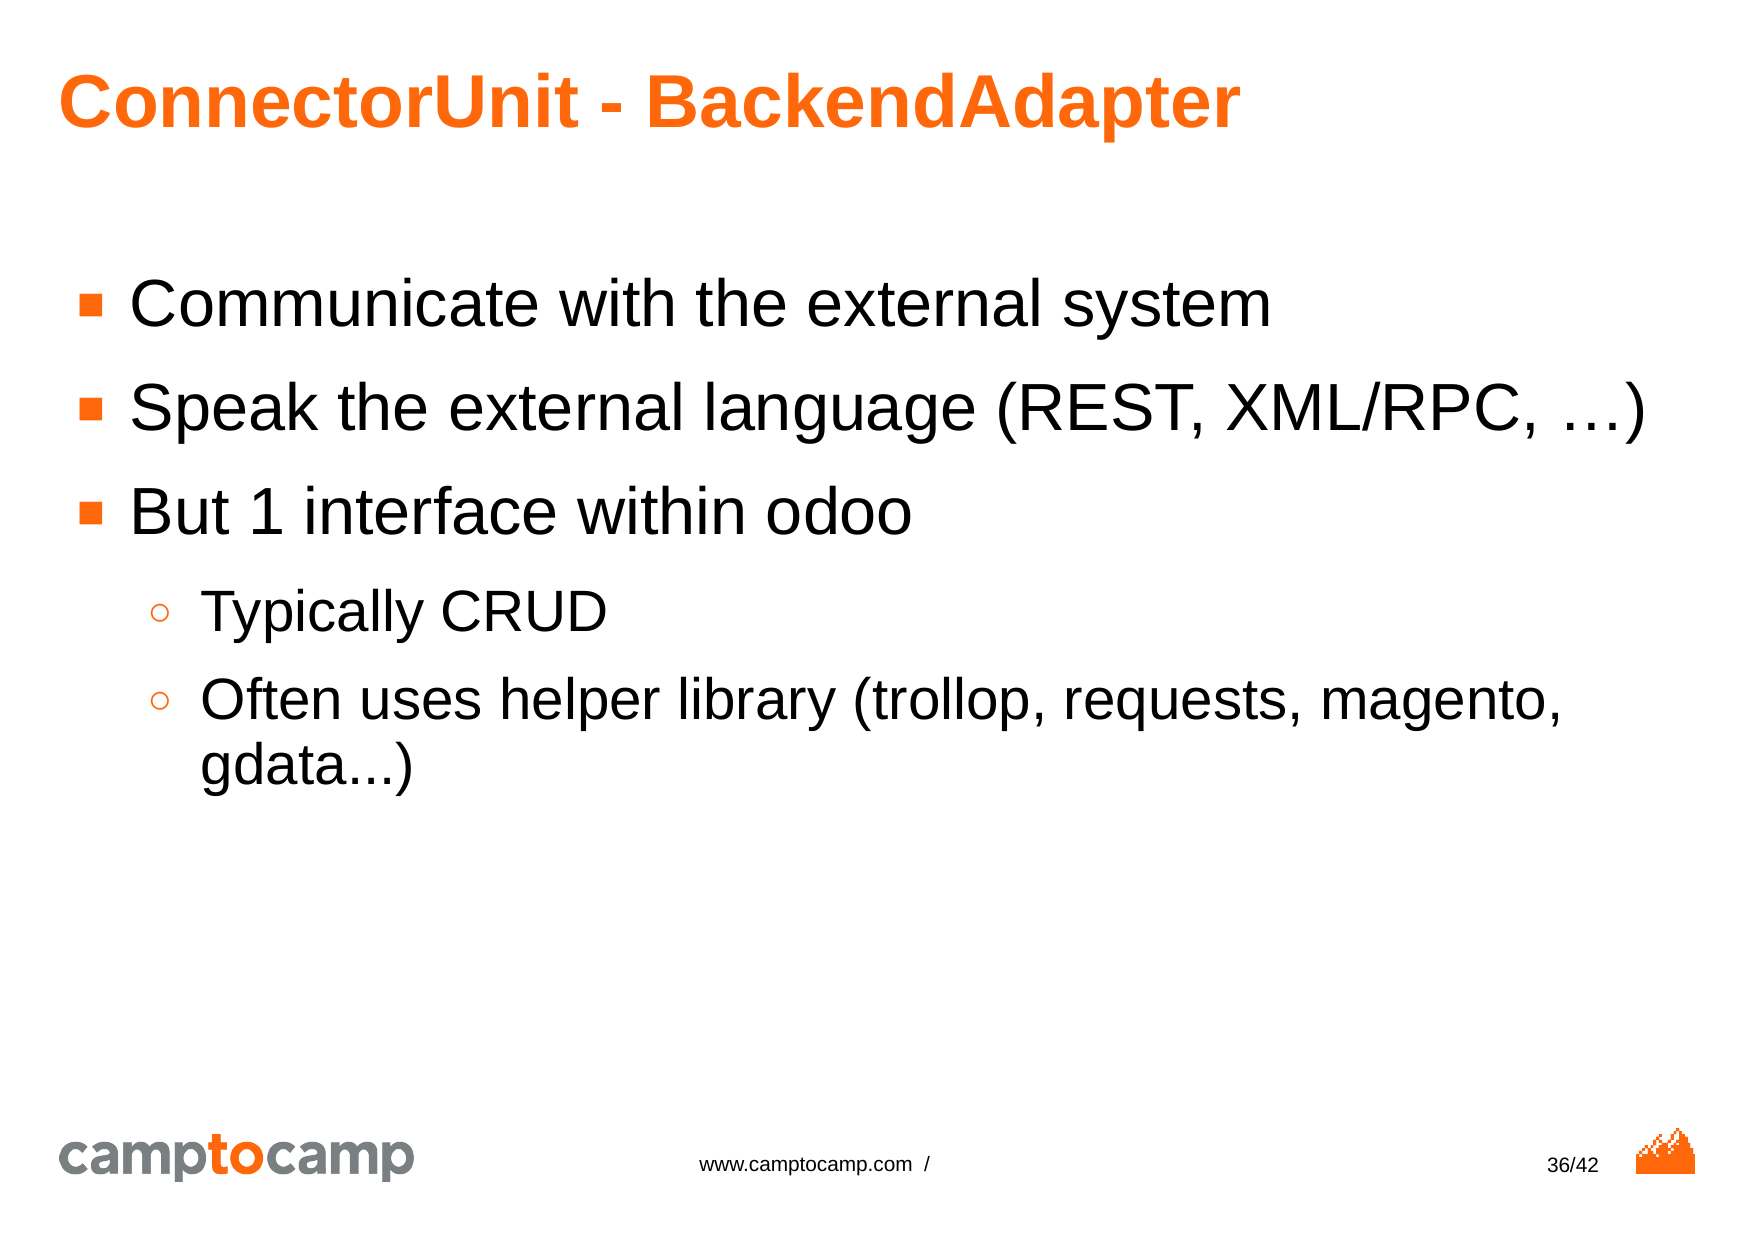

# ConnectorUnit - BackendAdapter
Communicate with the external system
Speak the external language (REST, XML/RPC, …)
But 1 interface within odoo
Typically CRUD
Often uses helper library (trollop, requests, magento, gdata...)